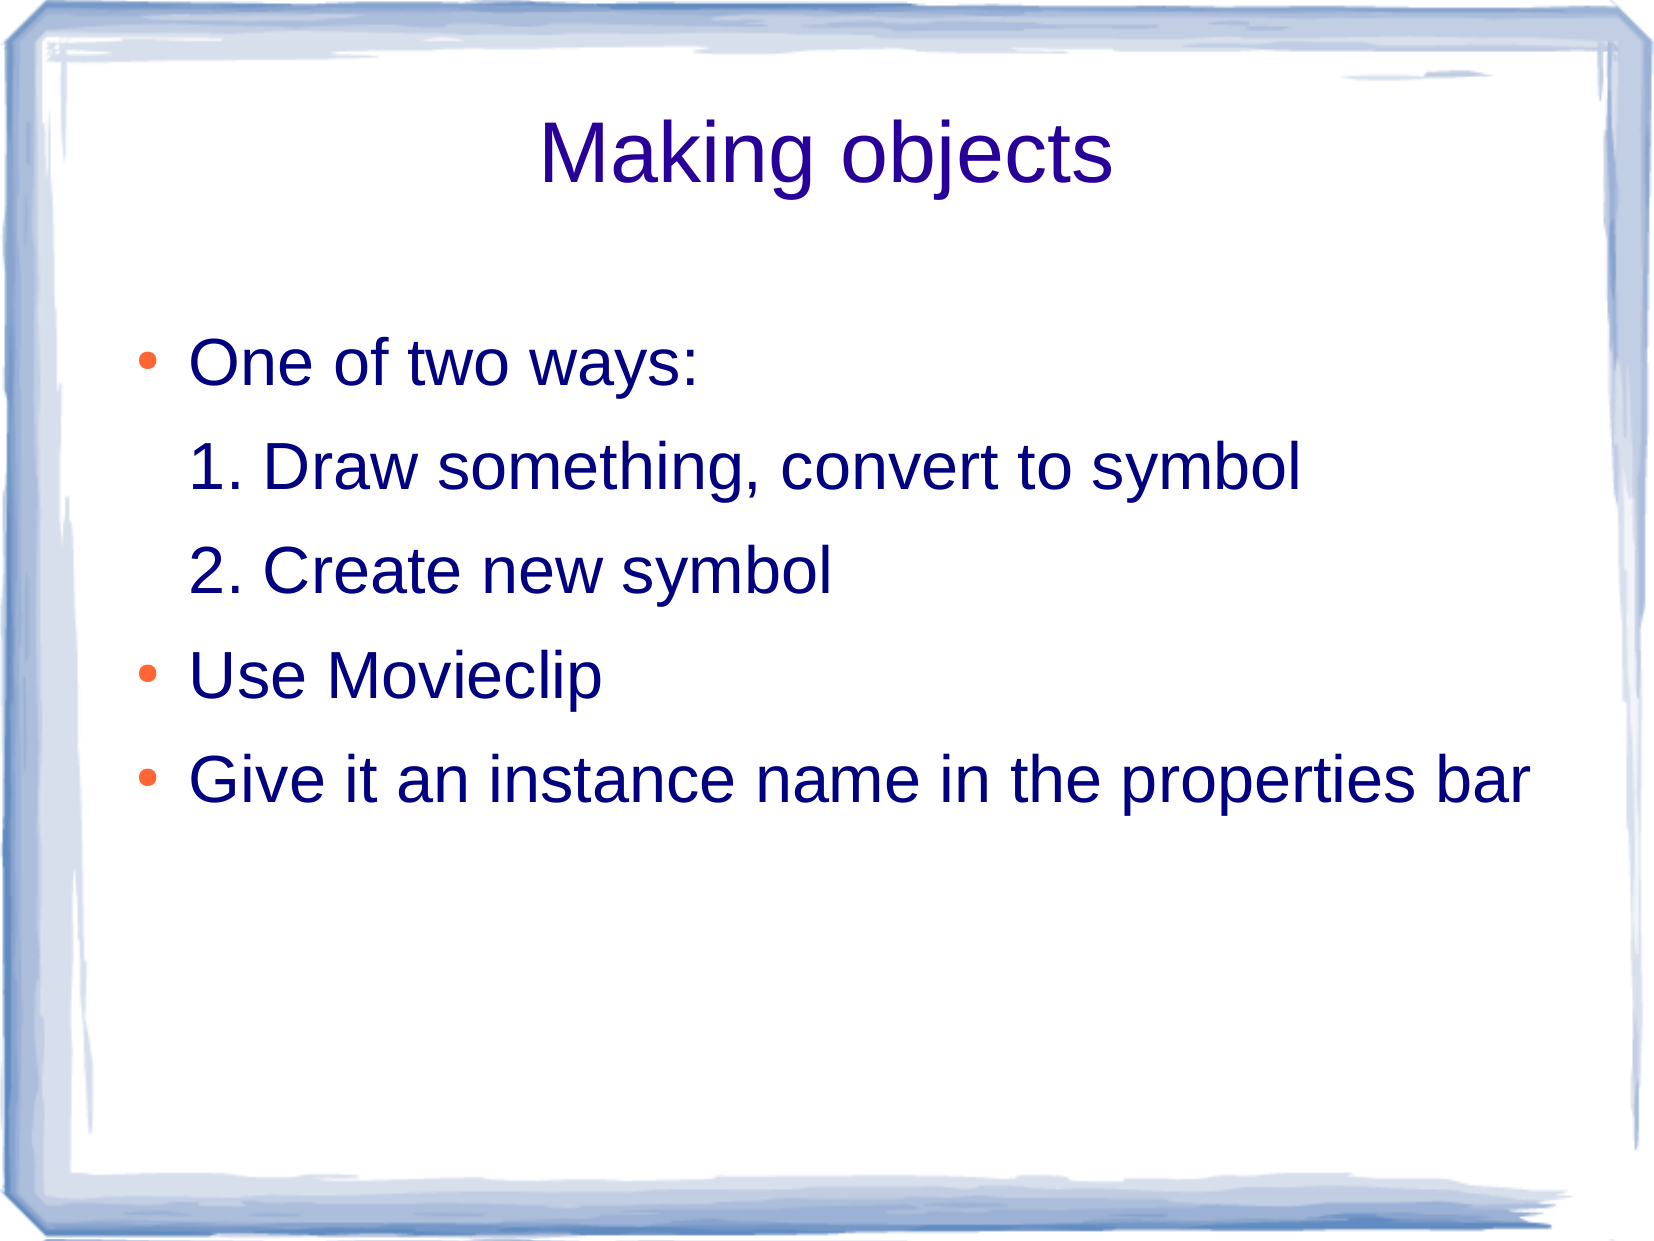

# Making objects
One of two ways:
1. Draw something, convert to symbol
2. Create new symbol
Use Movieclip
Give it an instance name in the properties bar